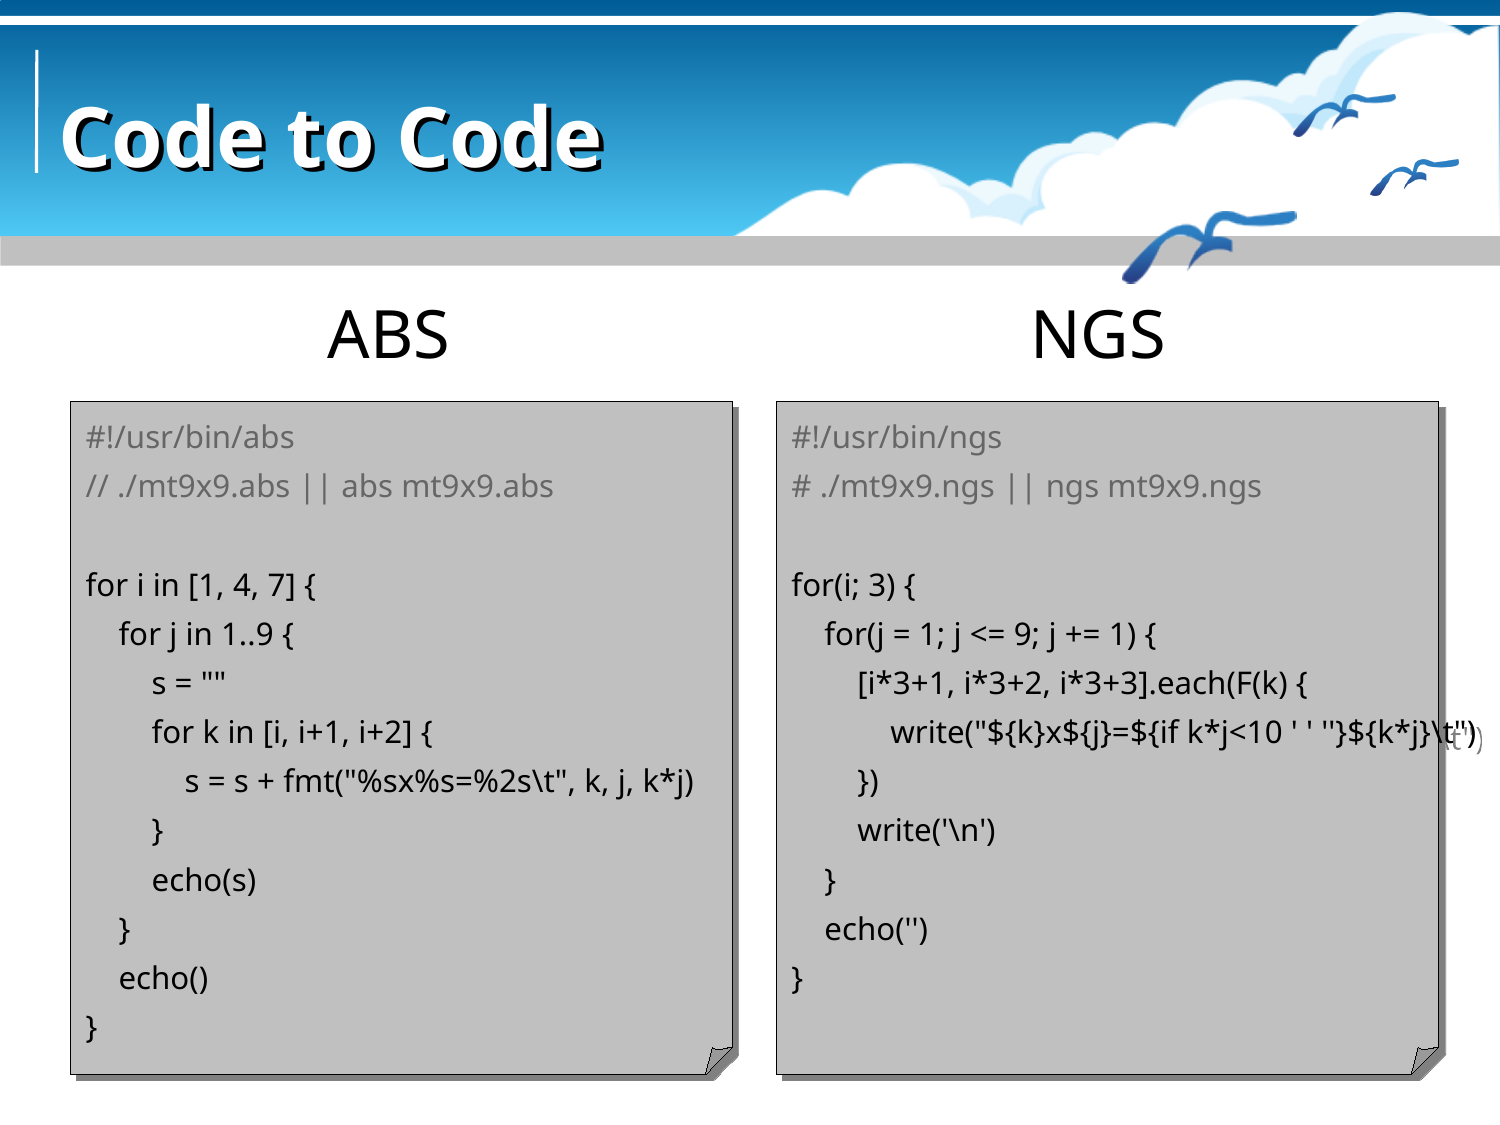

# Code to Code
ABS
NGS
#!/usr/bin/abs
// ./mt9x9.abs || abs mt9x9.abs
for i in [1, 4, 7] {
 for j in 1..9 {
 s = ""
 for k in [i, i+1, i+2] {
 s = s + fmt("%sx%s=%2s\t", k, j, k*j)
 }
 echo(s)
 }
 echo()
}
#!/usr/bin/ngs
# ./mt9x9.ngs || ngs mt9x9.ngs
for(i; 3) {
 for(j = 1; j <= 9; j += 1) {
 [i*3+1, i*3+2, i*3+3].each(F(k) {
 write("${k}x${j}=${if k*j<10 ' ' ''}${k*j}\t")
 })
 write('\n')
 }
 echo('')
}